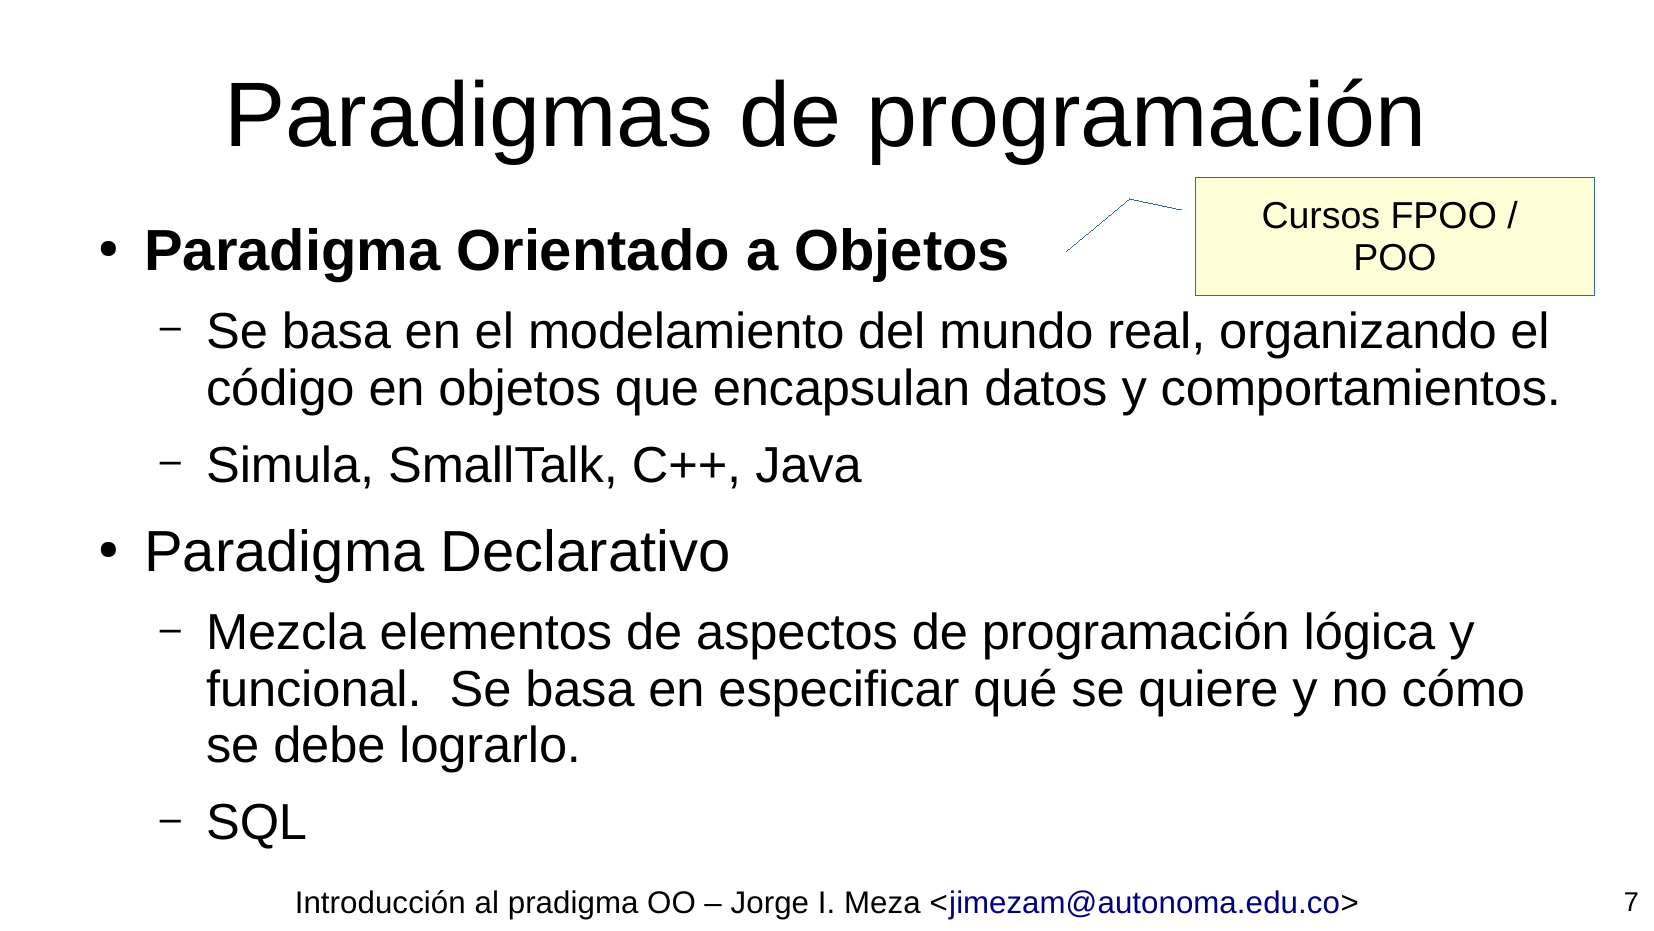

# Paradigmas de programación
Cursos FPOO /
POO
Paradigma Orientado a Objetos
Se basa en el modelamiento del mundo real, organizando el código en objetos que encapsulan datos y comportamientos.
Simula, SmallTalk, C++, Java
Paradigma Declarativo
Mezcla elementos de aspectos de programación lógica y funcional. Se basa en especificar qué se quiere y no cómo se debe lograrlo.
SQL